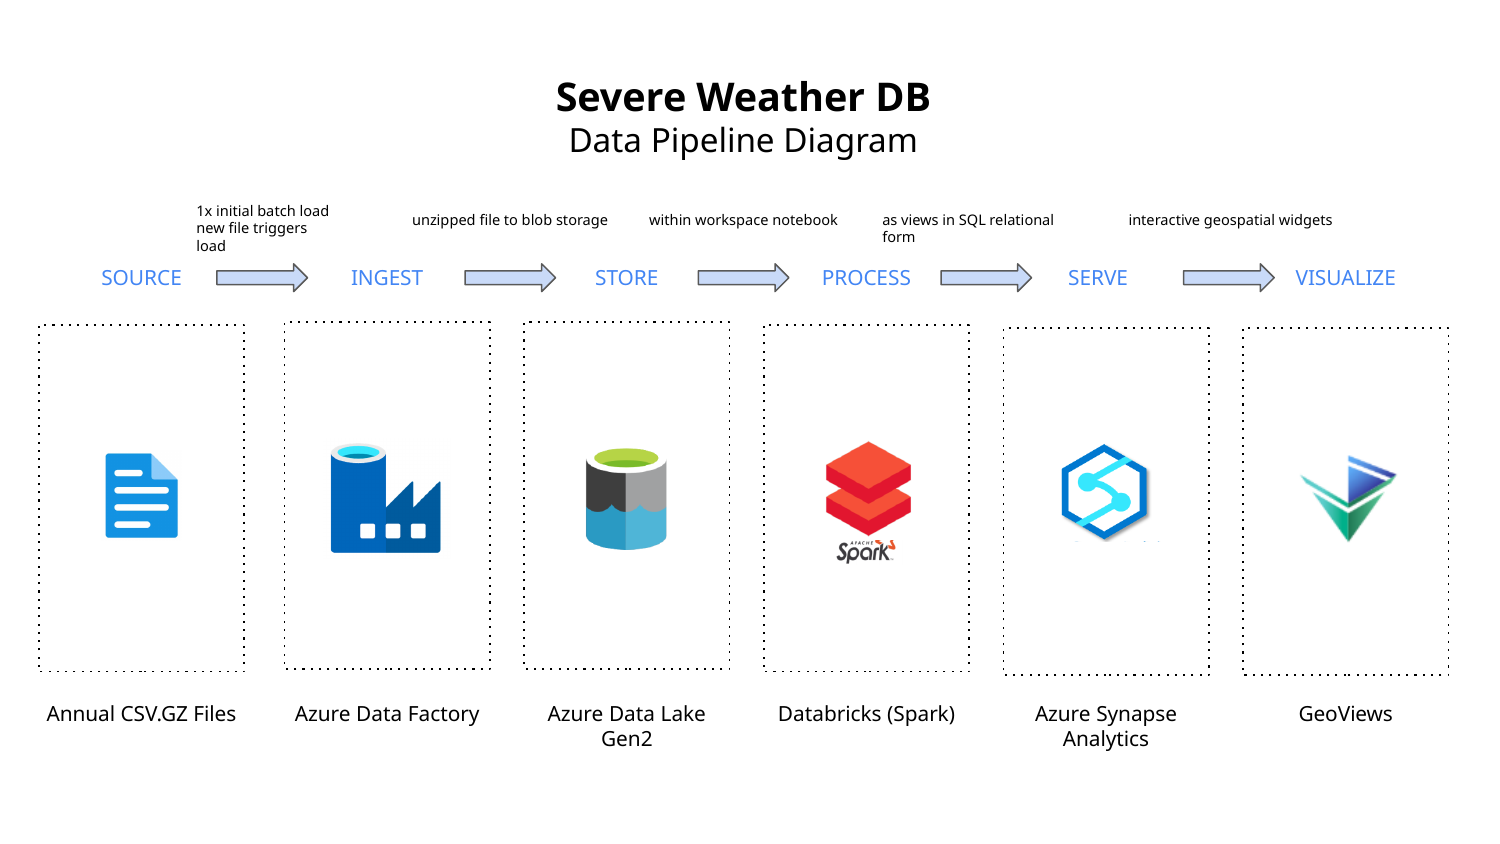

Severe Weather DB
Data Pipeline Diagram
1x initial batch load
new file triggers load
unzipped file to blob storage
within workspace notebook
as views in SQL relational form
interactive geospatial widgets
SOURCE
INGEST
STORE
PROCESS
SERVE
VISUALIZE
Annual CSV.GZ Files
Azure Data Factory
Azure Data Lake Gen2
Databricks (Spark)
Azure Synapse Analytics
GeoViews